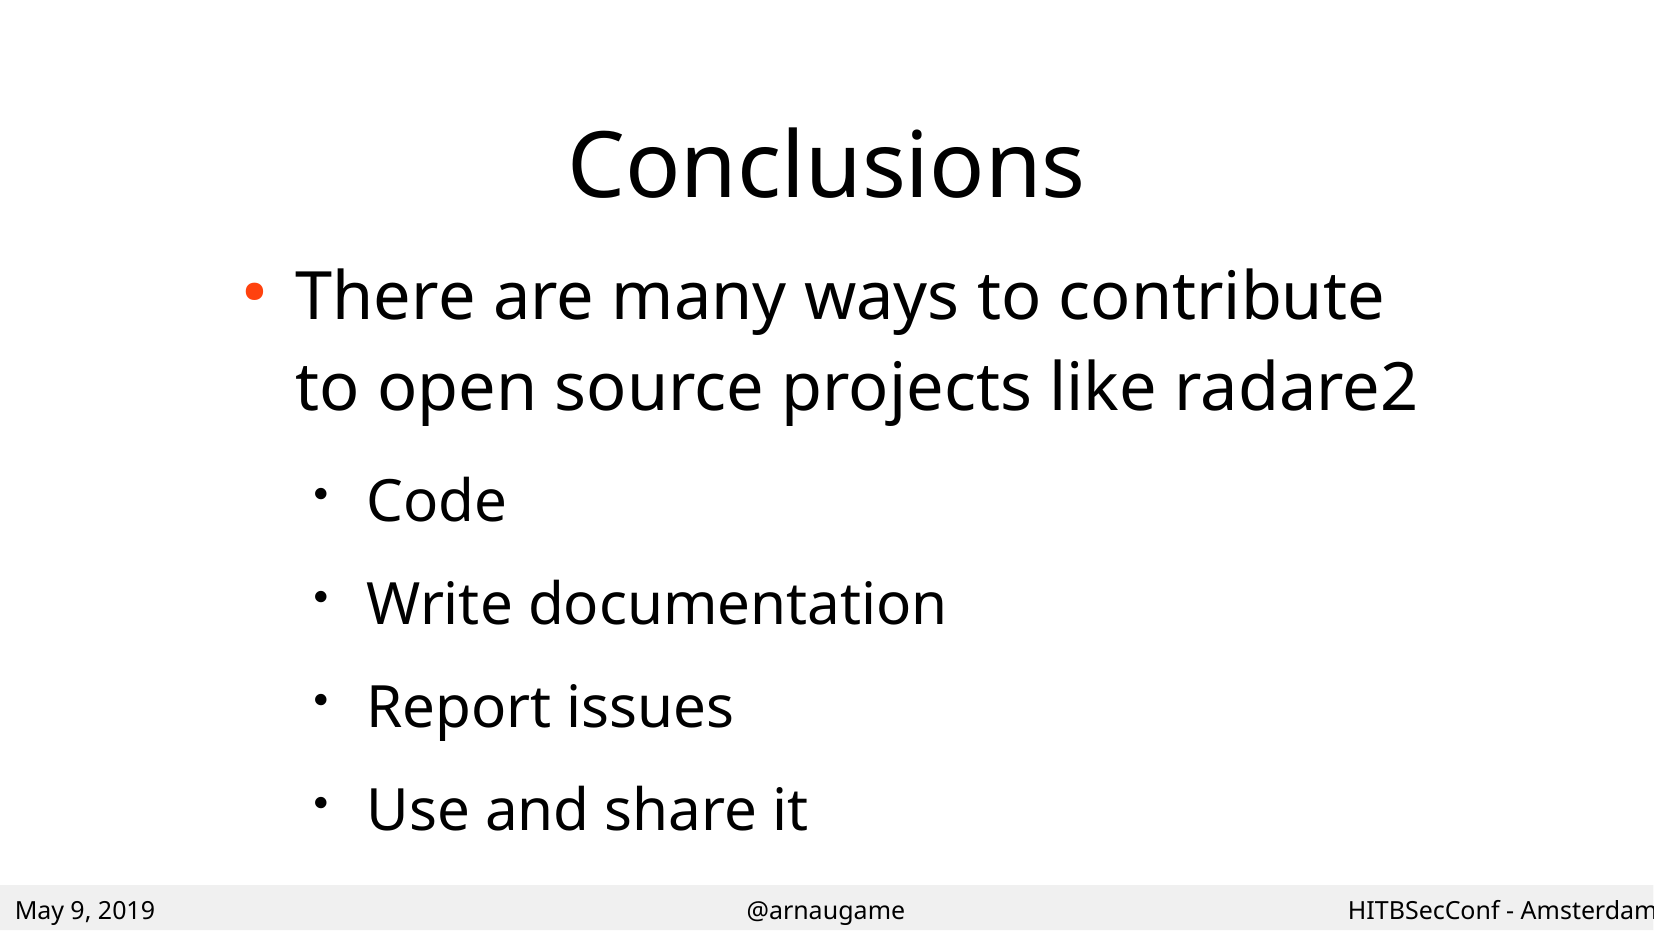

# Conclusions
There are many ways to contribute to open source projects like radare2
Code
Write documentation
Report issues
Use and share it
May 9, 2019
@arnaugamez
HITBSecConf - Amsterdam